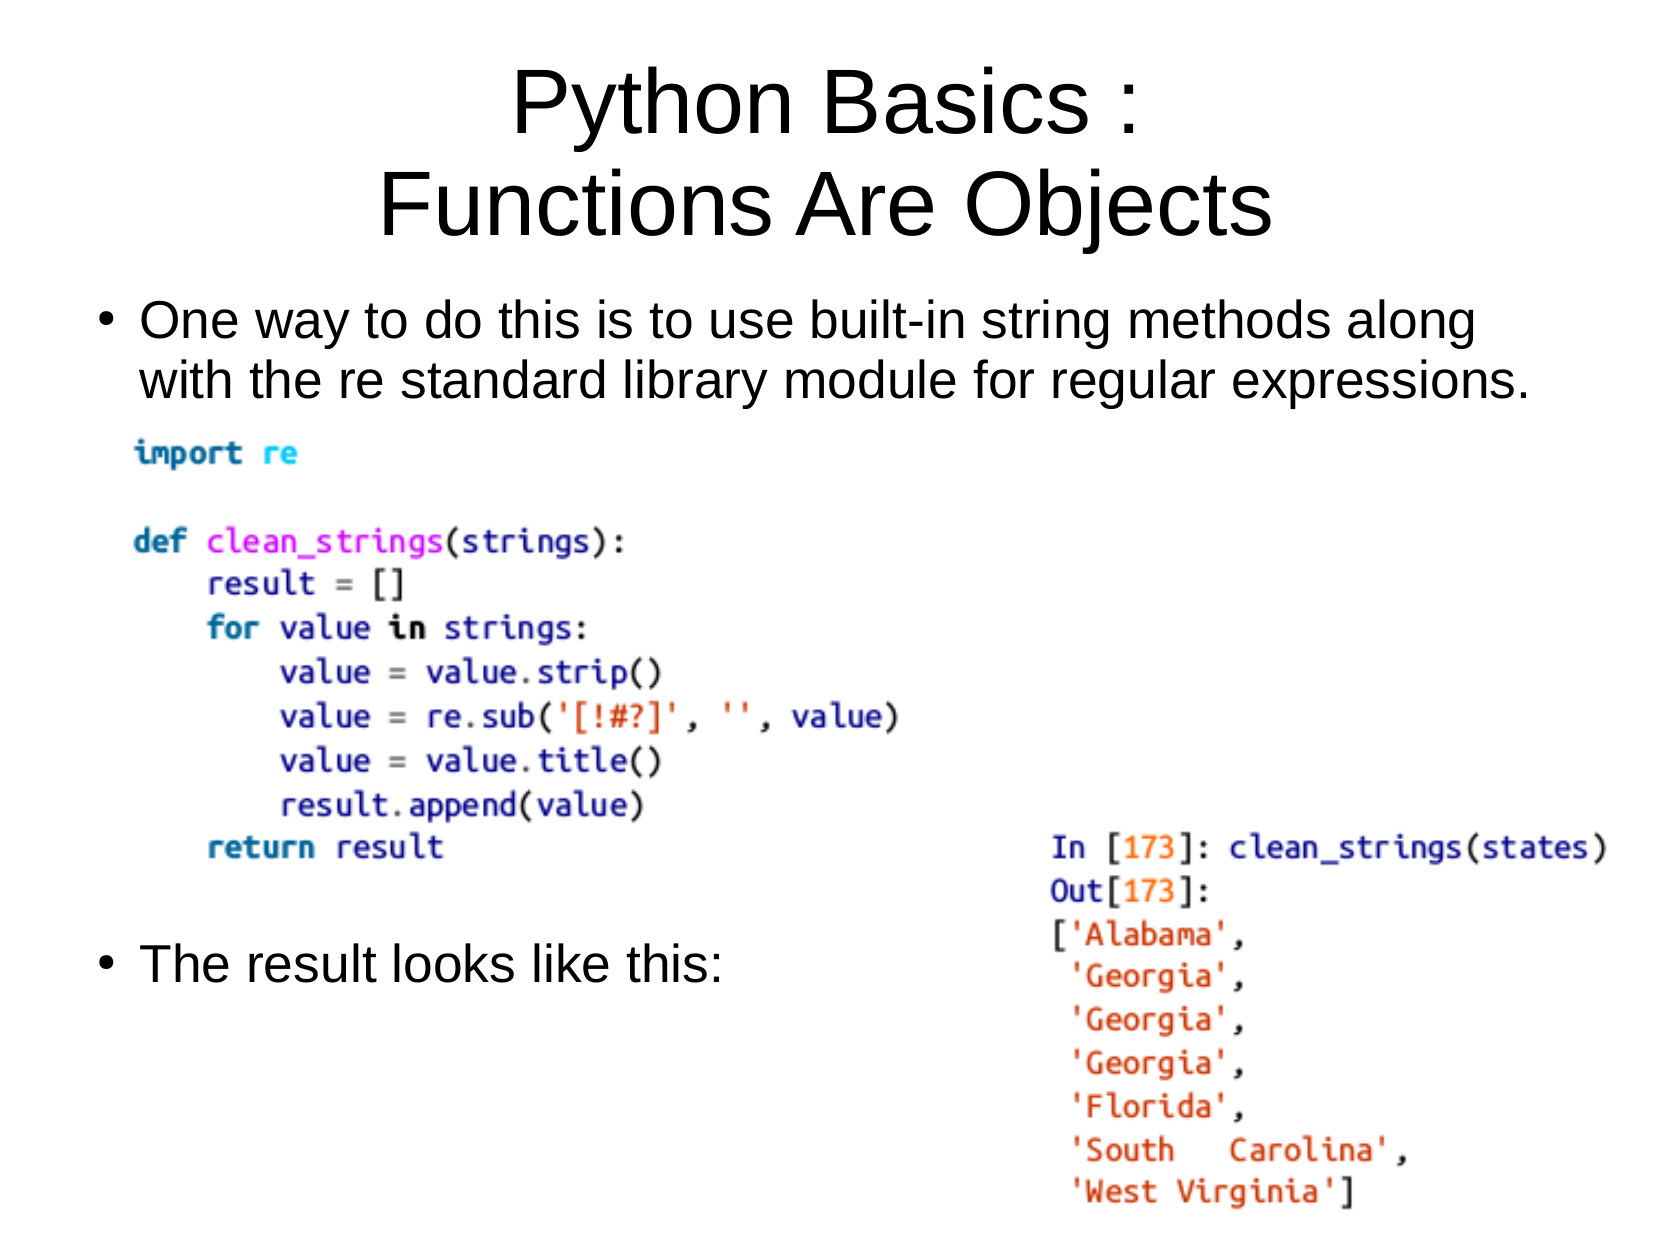

# Python Basics : Functions Are Objects
One way to do this is to use built-in string methods along with the re standard library module for regular expressions.
The result looks like this: